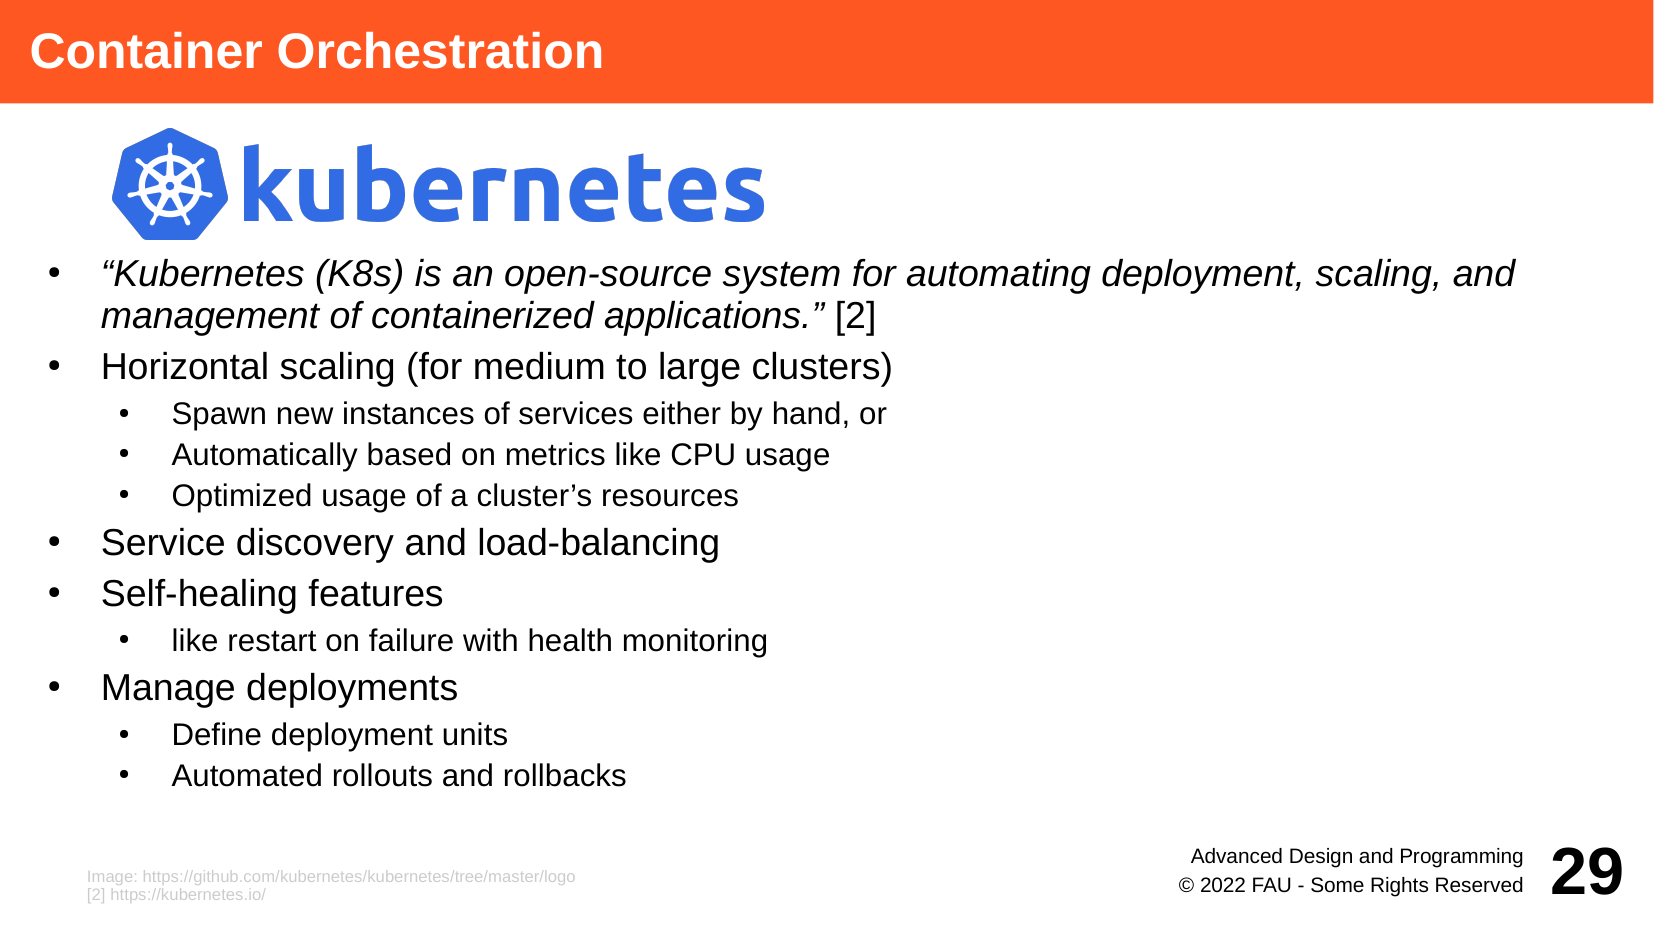

# Container Orchestration
“Kubernetes (K8s) is an open-source system for automating deployment, scaling, and management of containerized applications.” [2]
Horizontal scaling (for medium to large clusters)
Spawn new instances of services either by hand, or
Automatically based on metrics like CPU usage
Optimized usage of a cluster’s resources
Service discovery and load-balancing
Self-healing features
like restart on failure with health monitoring
Manage deployments
Define deployment units
Automated rollouts and rollbacks
Advanced Design and Programming
29
Image: https://github.com/kubernetes/kubernetes/tree/master/logo
[2] https://kubernetes.io/
© 2022 FAU - Some Rights Reserved